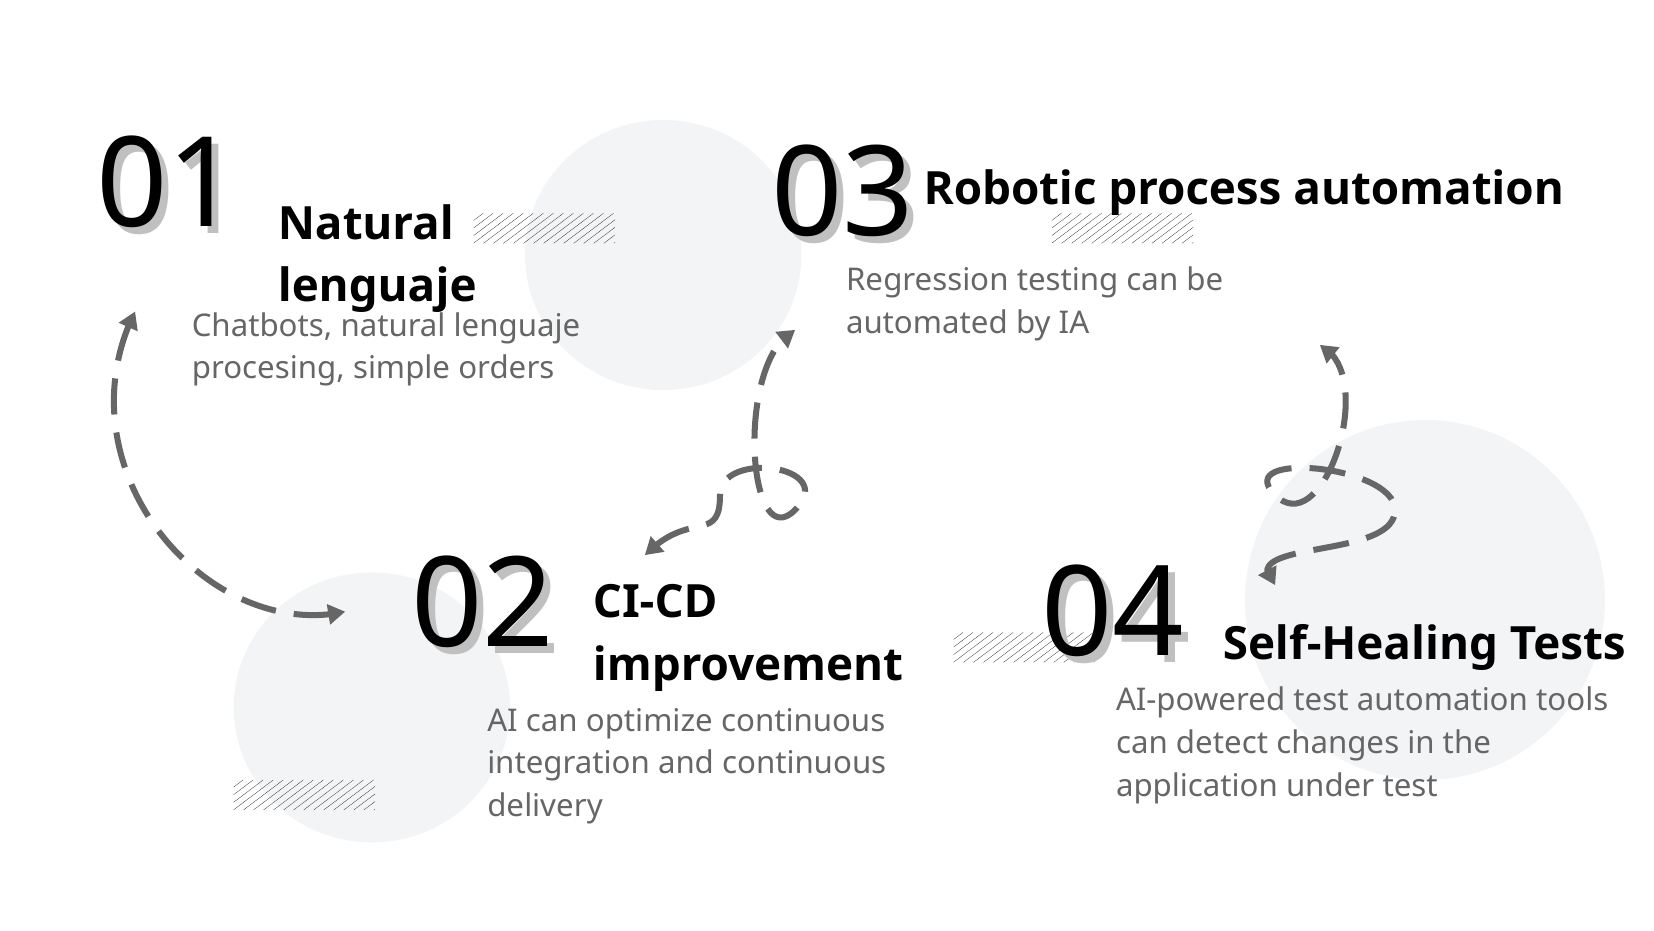

01
03
Robotic process automation
Natural lenguaje
Regression testing can be automated by IA
Chatbots, natural lenguaje procesing, simple orders
02
04
CI-CD improvement
Self-Healing Tests
AI-powered test automation tools can detect changes in the application under test
AI can optimize continuous integration and continuous delivery